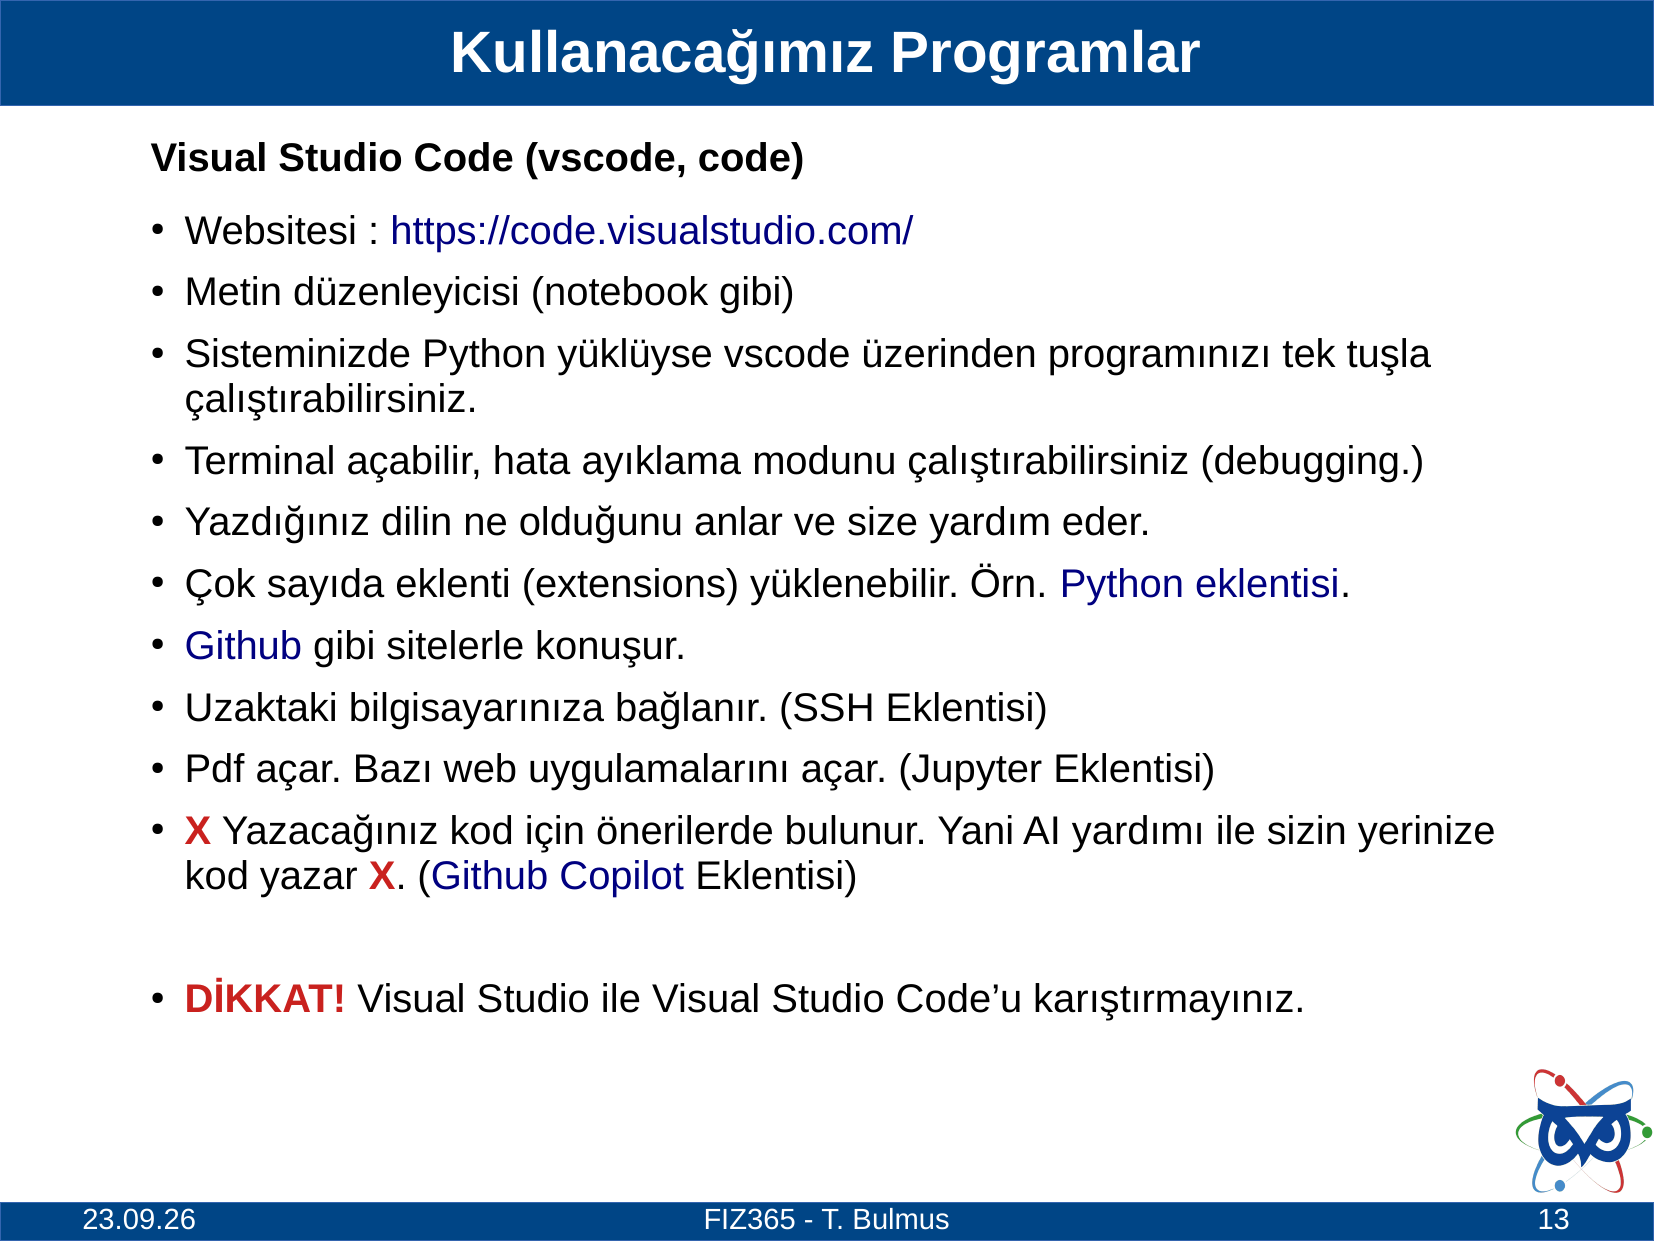

# Kullanacağımız Programlar
Visual Studio Code (vscode, code)
Websitesi : https://code.visualstudio.com/
Metin düzenleyicisi (notebook gibi)
Sisteminizde Python yüklüyse vscode üzerinden programınızı tek tuşla çalıştırabilirsiniz.
Terminal açabilir, hata ayıklama modunu çalıştırabilirsiniz (debugging.)
Yazdığınız dilin ne olduğunu anlar ve size yardım eder.
Çok sayıda eklenti (extensions) yüklenebilir. Örn. Python eklentisi.
Github gibi sitelerle konuşur.
Uzaktaki bilgisayarınıza bağlanır. (SSH Eklentisi)
Pdf açar. Bazı web uygulamalarını açar. (Jupyter Eklentisi)
X Yazacağınız kod için önerilerde bulunur. Yani AI yardımı ile sizin yerinize kod yazar X. (Github Copilot Eklentisi)
DİKKAT! Visual Studio ile Visual Studio Code’u karıştırmayınız.
FIZ365 - T. Bulmus
13